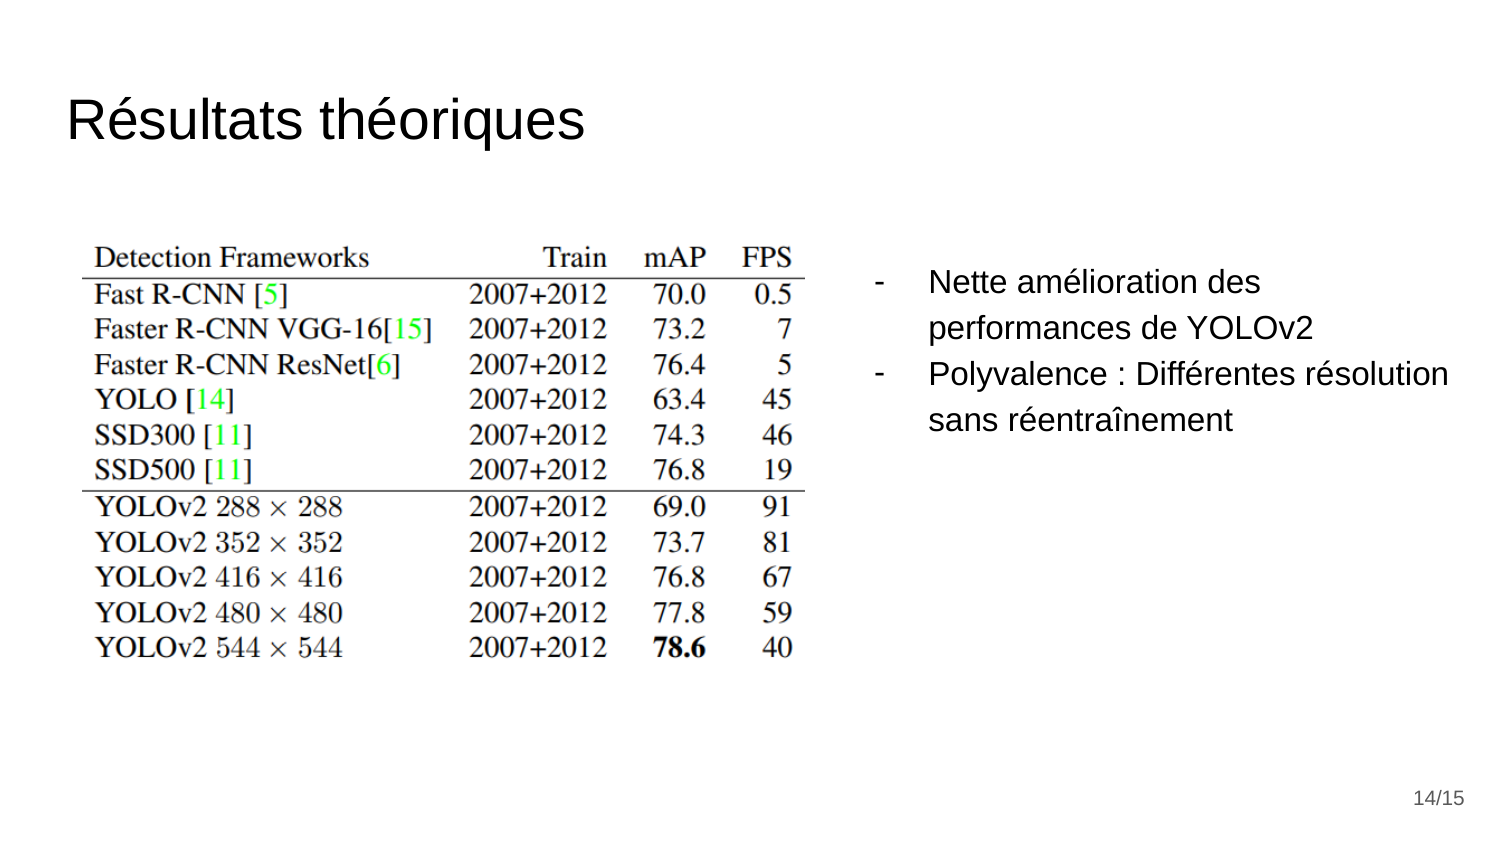

# Résultats théoriques
Nette amélioration des performances de YOLOv2
Polyvalence : Différentes résolution sans réentraînement